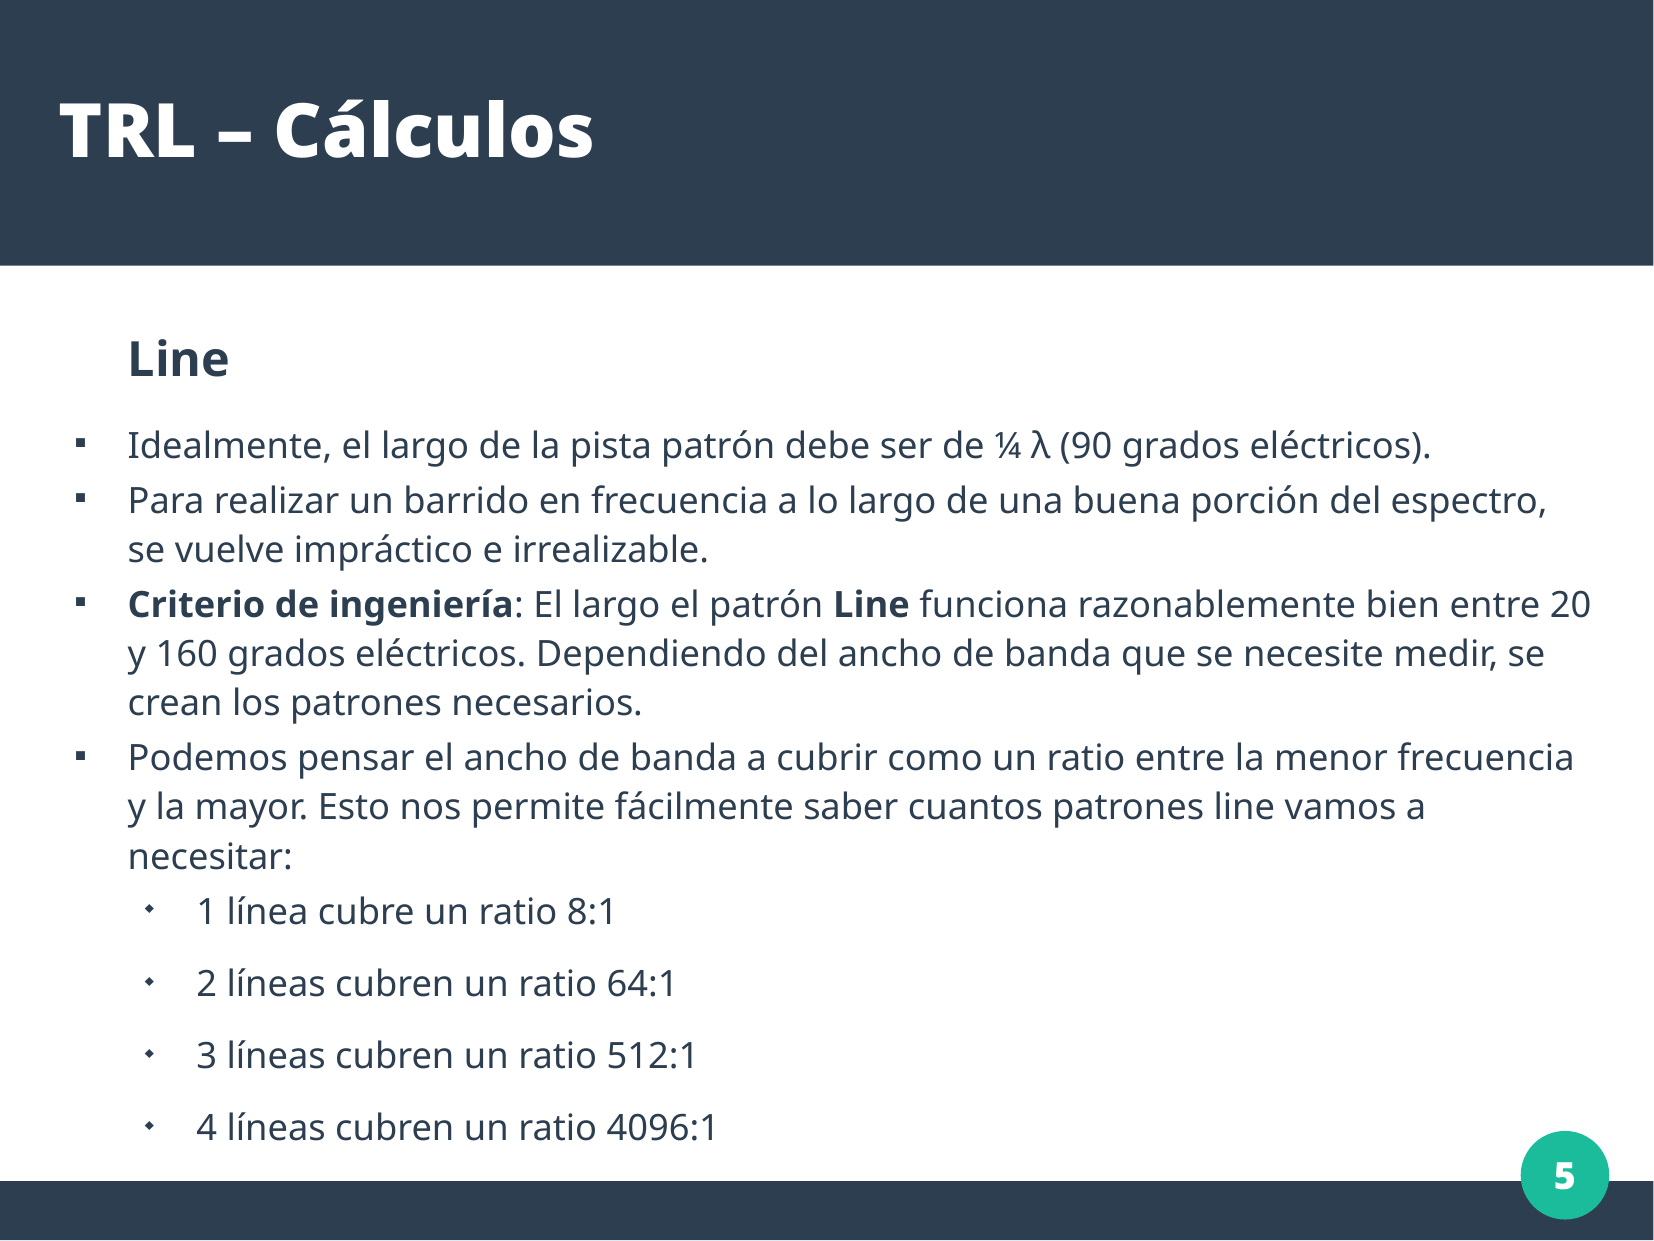

# TRL – Cálculos
Line
Idealmente, el largo de la pista patrón debe ser de ¼ λ (90 grados eléctricos).
Para realizar un barrido en frecuencia a lo largo de una buena porción del espectro, se vuelve impráctico e irrealizable.
Criterio de ingeniería: El largo el patrón Line funciona razonablemente bien entre 20 y 160 grados eléctricos. Dependiendo del ancho de banda que se necesite medir, se crean los patrones necesarios.
Podemos pensar el ancho de banda a cubrir como un ratio entre la menor frecuencia y la mayor. Esto nos permite fácilmente saber cuantos patrones line vamos a necesitar:
1 línea cubre un ratio 8:1
2 líneas cubren un ratio 64:1
3 líneas cubren un ratio 512:1
4 líneas cubren un ratio 4096:1
5